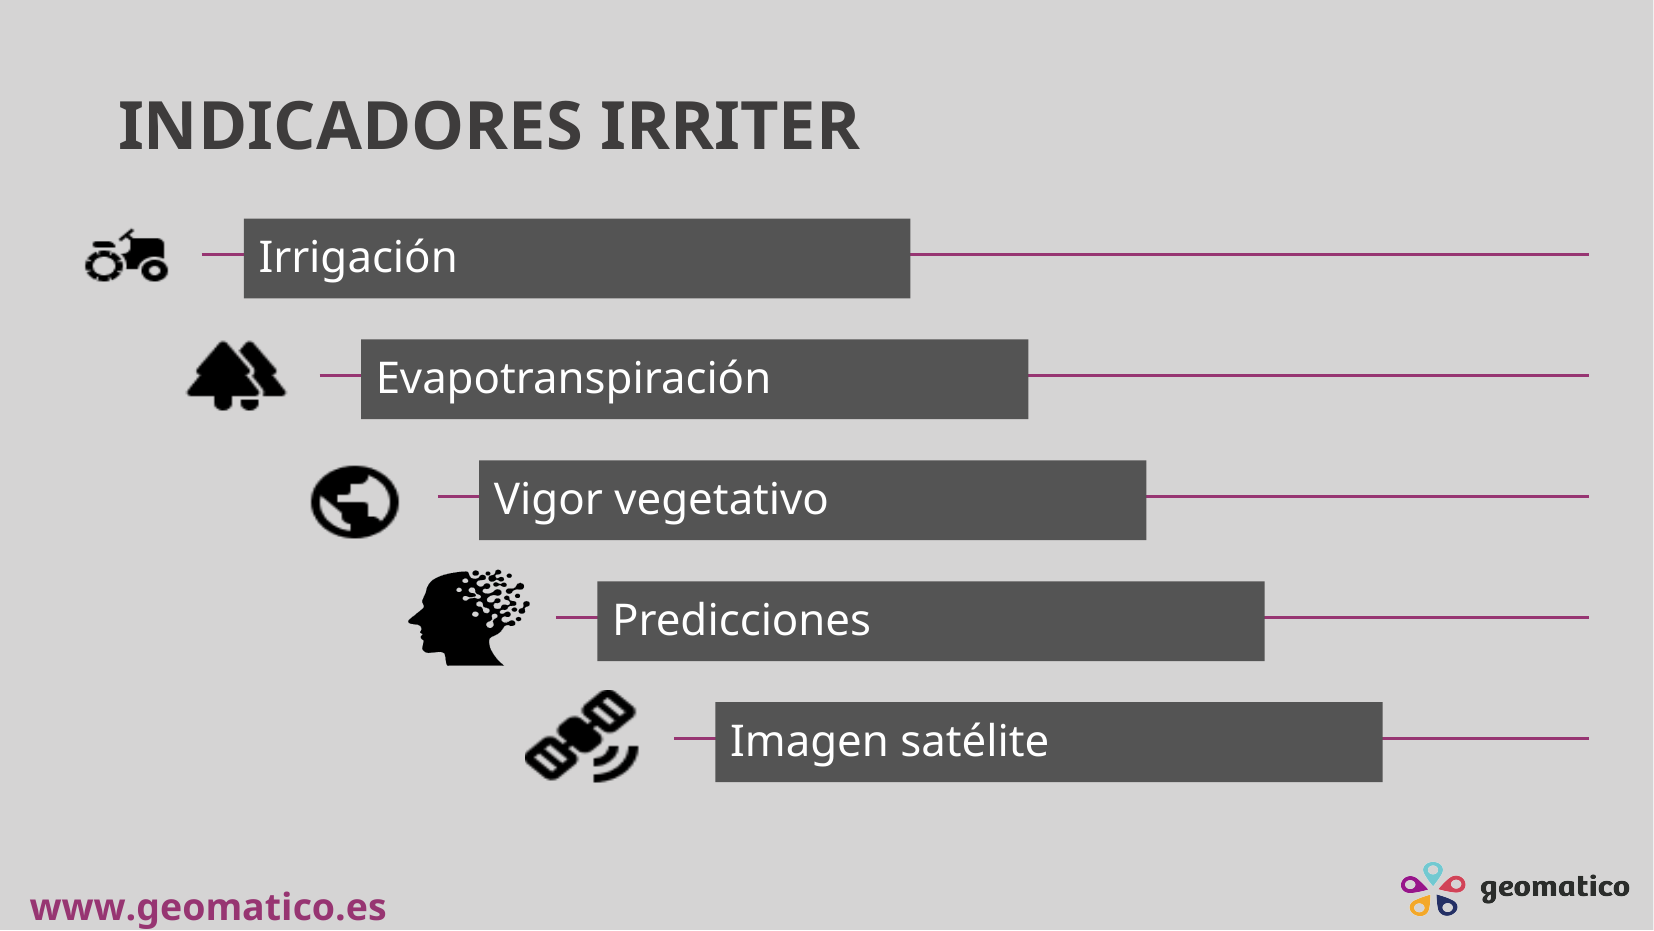

indicadores irRITER
Irrigación
Evapotranspiración
Vigor vegetativo
Predicciones
Imagen satélite